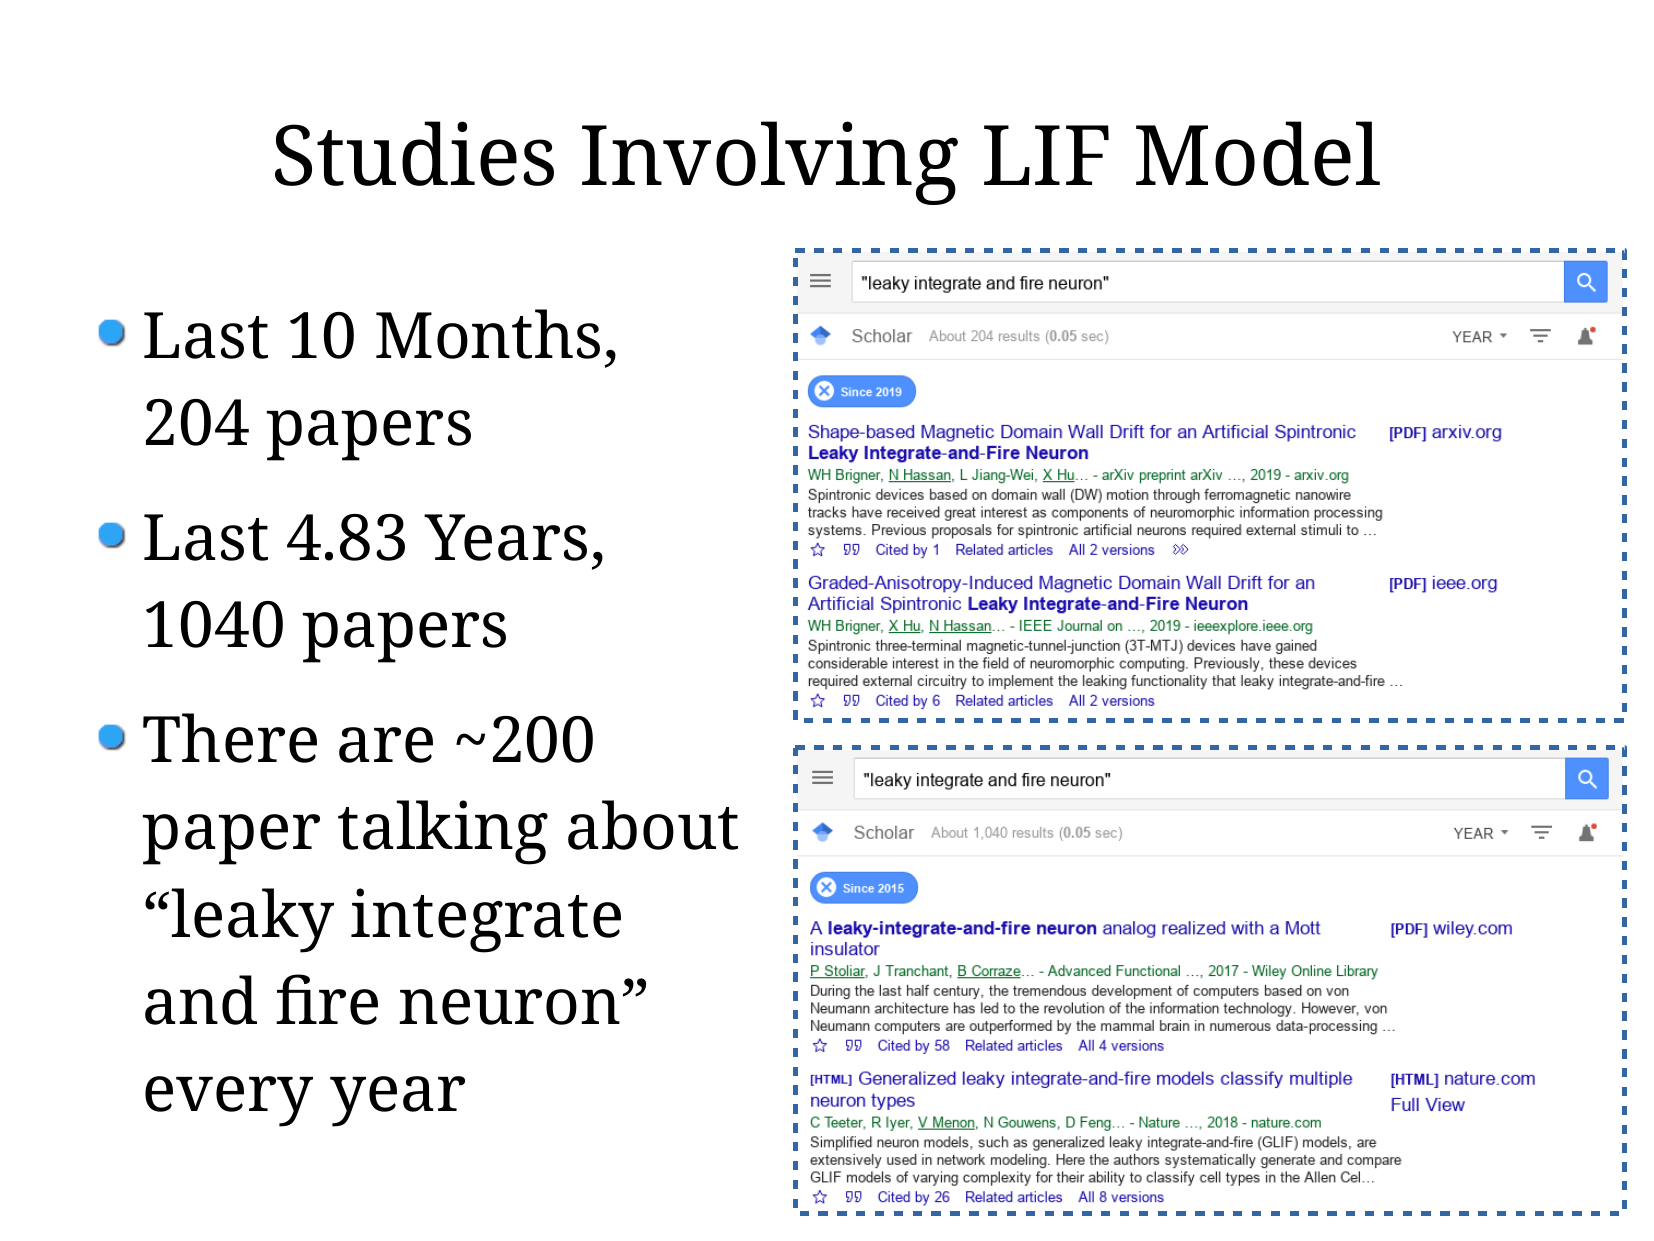

# Studies Involving LIF Model
Last 10 Months, 204 papers
Last 4.83 Years, 1040 papers
There are ~200 paper talking about “leaky integrate and fire neuron” every year
09 Nov 2019
Models and Methods in Comp. Neurosci.
19